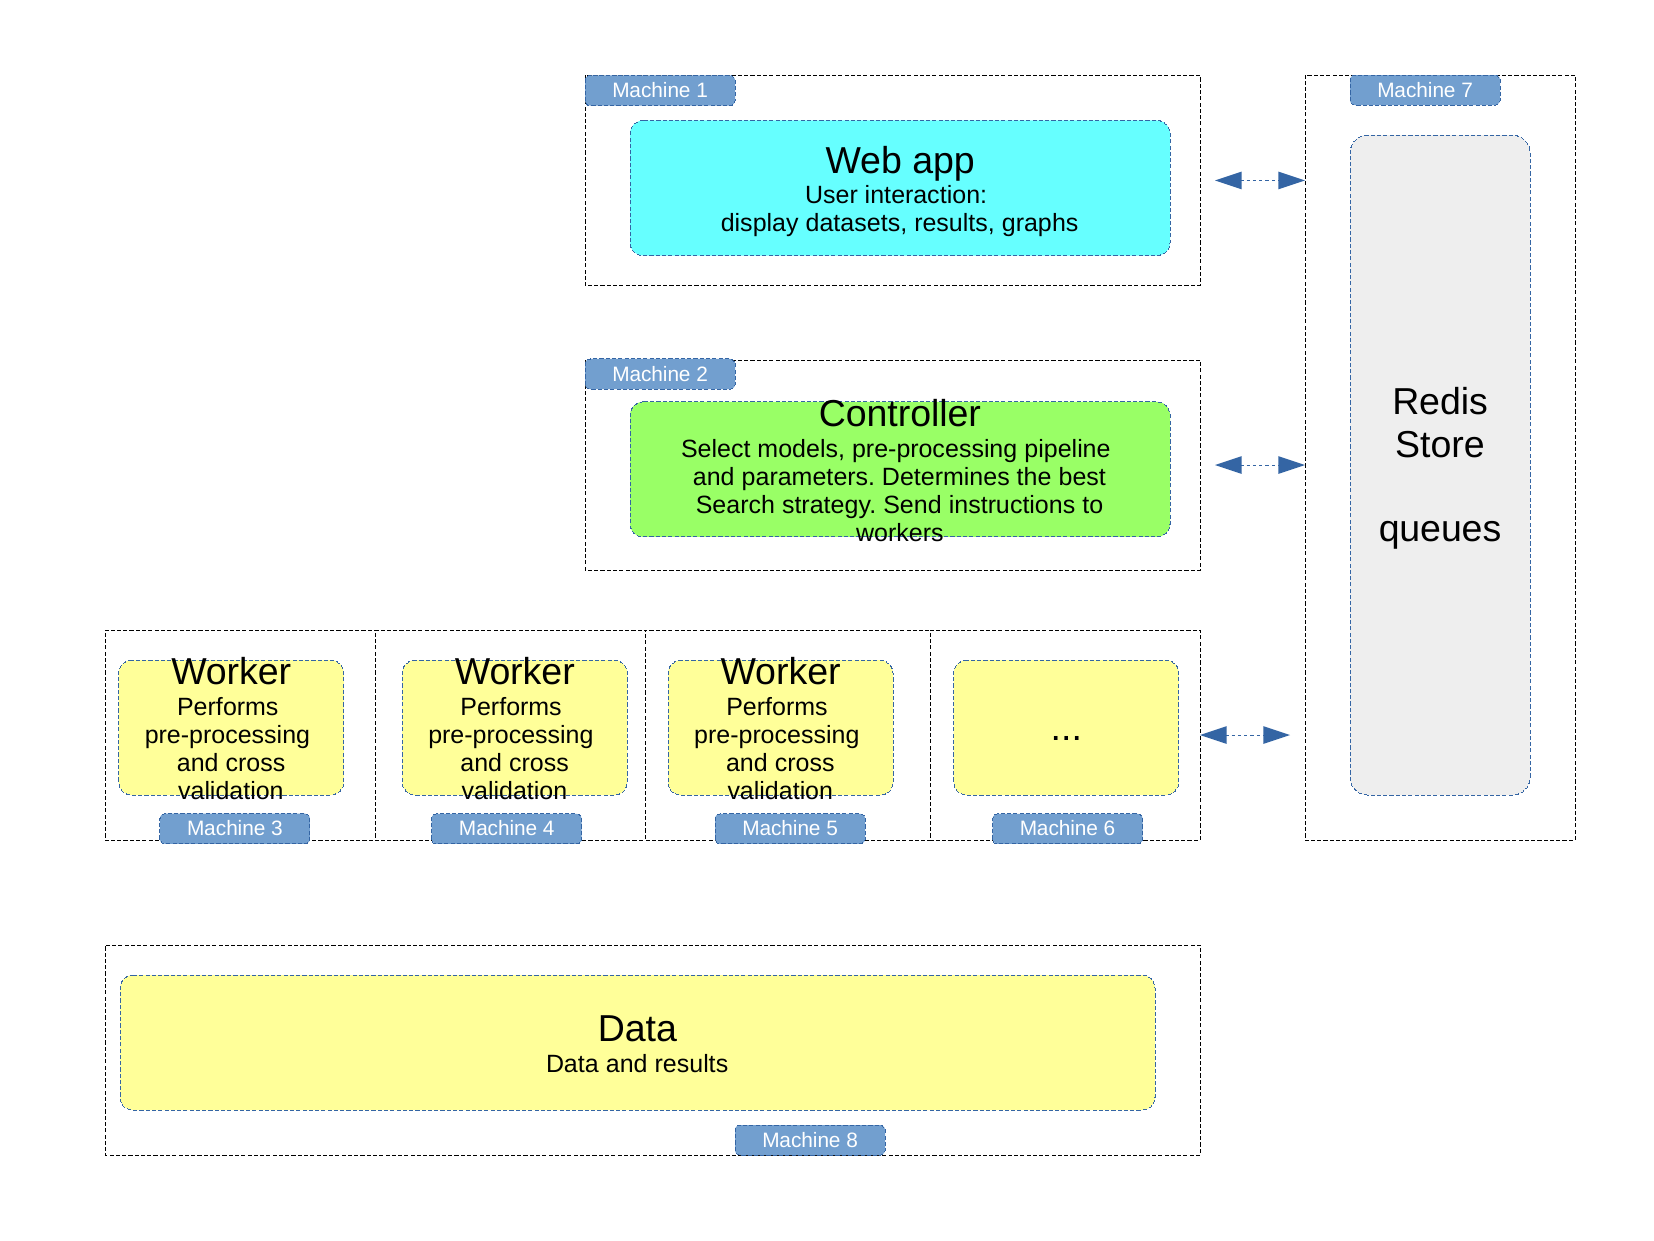

Machine 7
Machine 1
Machine 1
Web app
User interaction:
display datasets, results, graphs
Redis
Store
queues
Machine 2
Controller
Select models, pre-processing pipeline
and parameters. Determines the best
Search strategy. Send instructions to workers
Worker
Performs
pre-processing
and cross validation
...
Worker
Performs
pre-processing
and cross validation
Worker
Performs
pre-processing
and cross validation
Machine 3
Machine 4
Machine 5
Machine 6
Data
Data and results
Machine 8